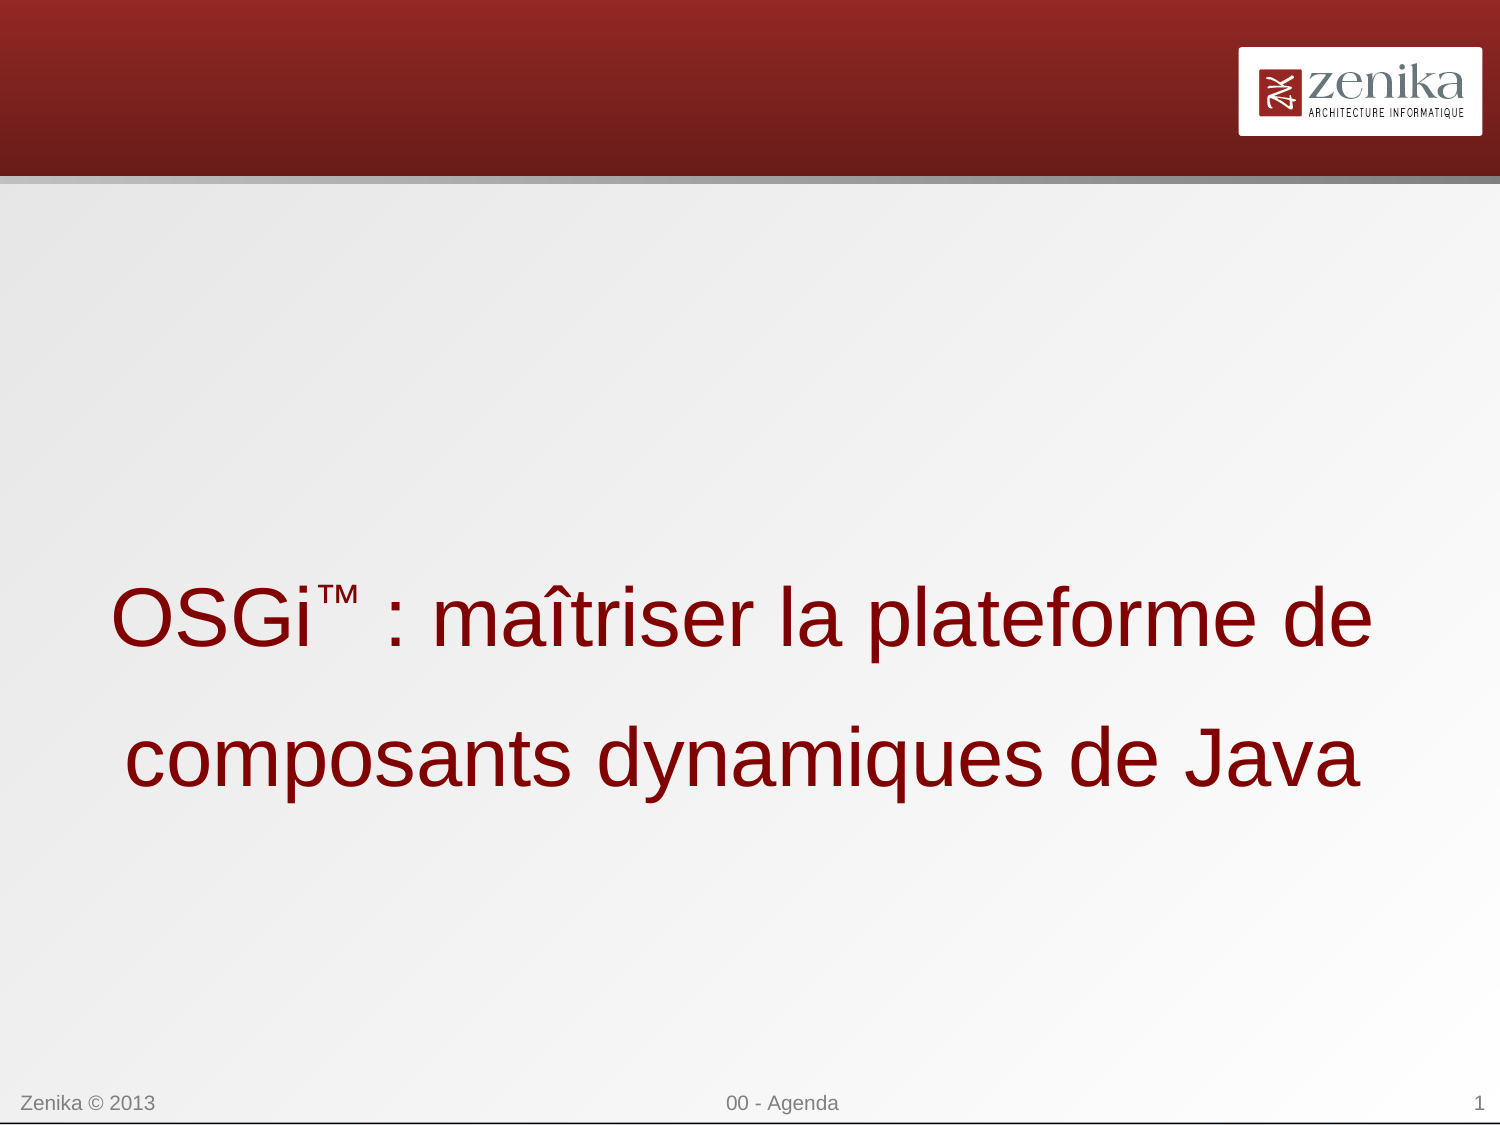

# OSGi™ : maîtriser la plateforme de composants dynamiques de Java